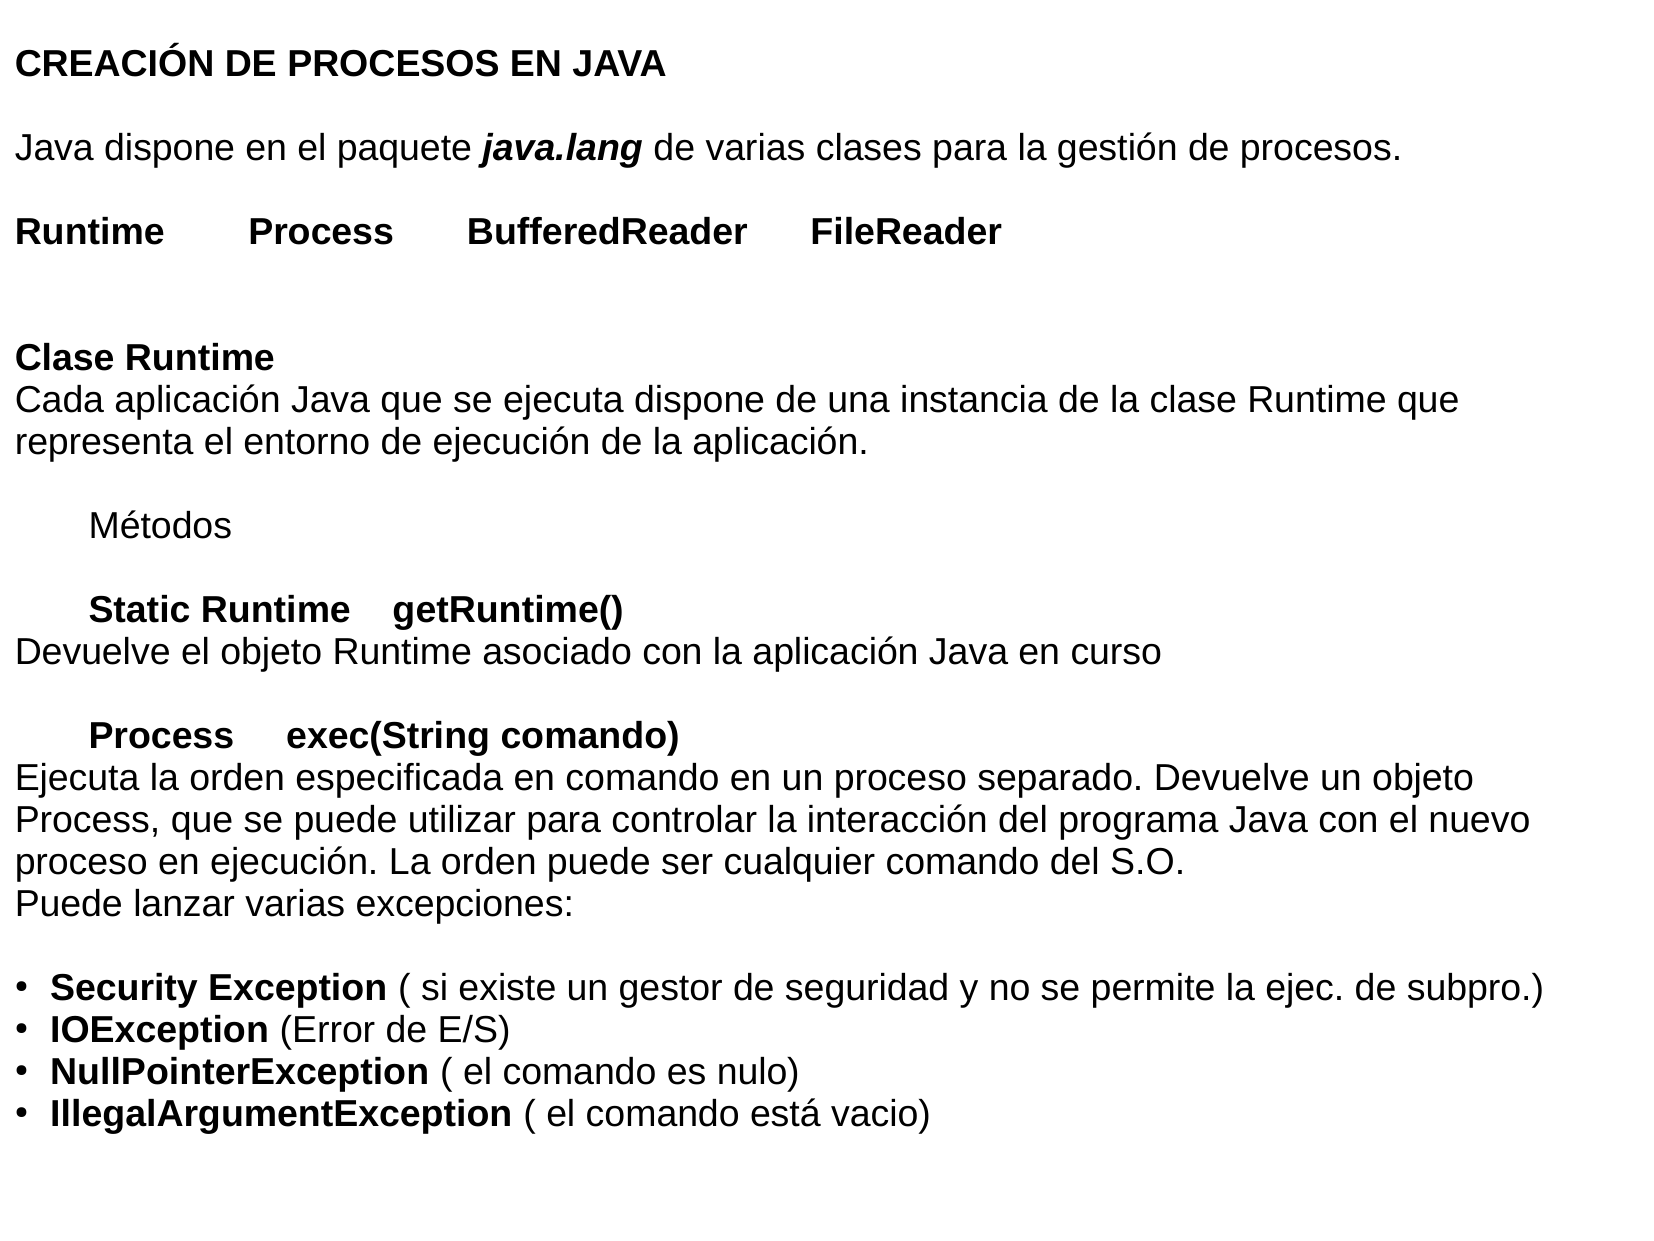

CREACIÓN DE PROCESOS EN JAVA
Java dispone en el paquete java.lang de varias clases para la gestión de procesos.
Runtime Process BufferedReader FileReader
Clase Runtime
Cada aplicación Java que se ejecuta dispone de una instancia de la clase Runtime que representa el entorno de ejecución de la aplicación.
	Métodos
	Static Runtime getRuntime()
Devuelve el objeto Runtime asociado con la aplicación Java en curso
	Process exec(String comando)
Ejecuta la orden especificada en comando en un proceso separado. Devuelve un objeto Process, que se puede utilizar para controlar la interacción del programa Java con el nuevo proceso en ejecución. La orden puede ser cualquier comando del S.O.
Puede lanzar varias excepciones:
Security Exception ( si existe un gestor de seguridad y no se permite la ejec. de subpro.)
IOException (Error de E/S)
NullPointerException ( el comando es nulo)
IllegalArgumentException ( el comando está vacio)